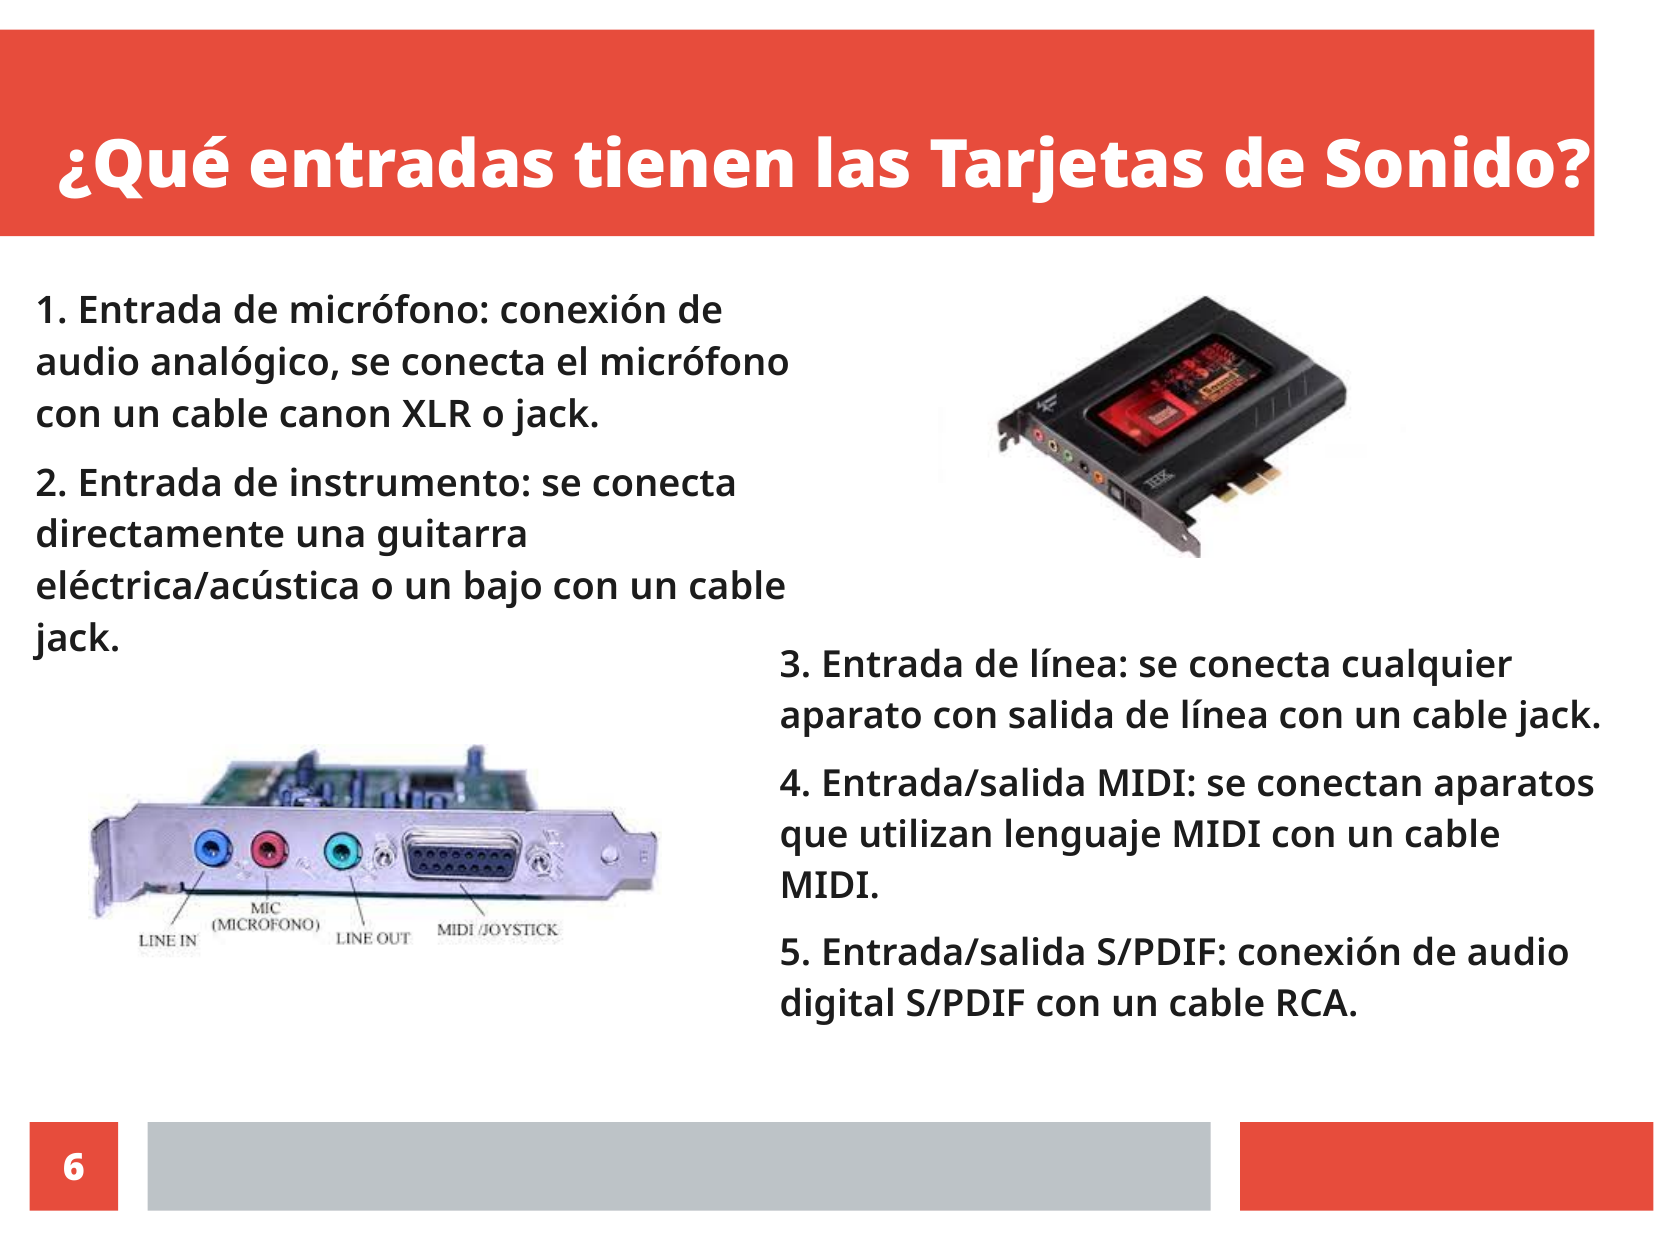

# ¿Qué entradas tienen las Tarjetas de Sonido?
1. Entrada de micrófono: conexión de audio analógico, se conecta el micrófono con un cable canon XLR o jack.
2. Entrada de instrumento: se conecta directamente una guitarra eléctrica/acústica o un bajo con un cable jack.
3. Entrada de línea: se conecta cualquier aparato con salida de línea con un cable jack.
4. Entrada/salida MIDI: se conectan aparatos que utilizan lenguaje MIDI con un cable MIDI.
5. Entrada/salida S/PDIF: conexión de audio digital S/PDIF con un cable RCA.
6